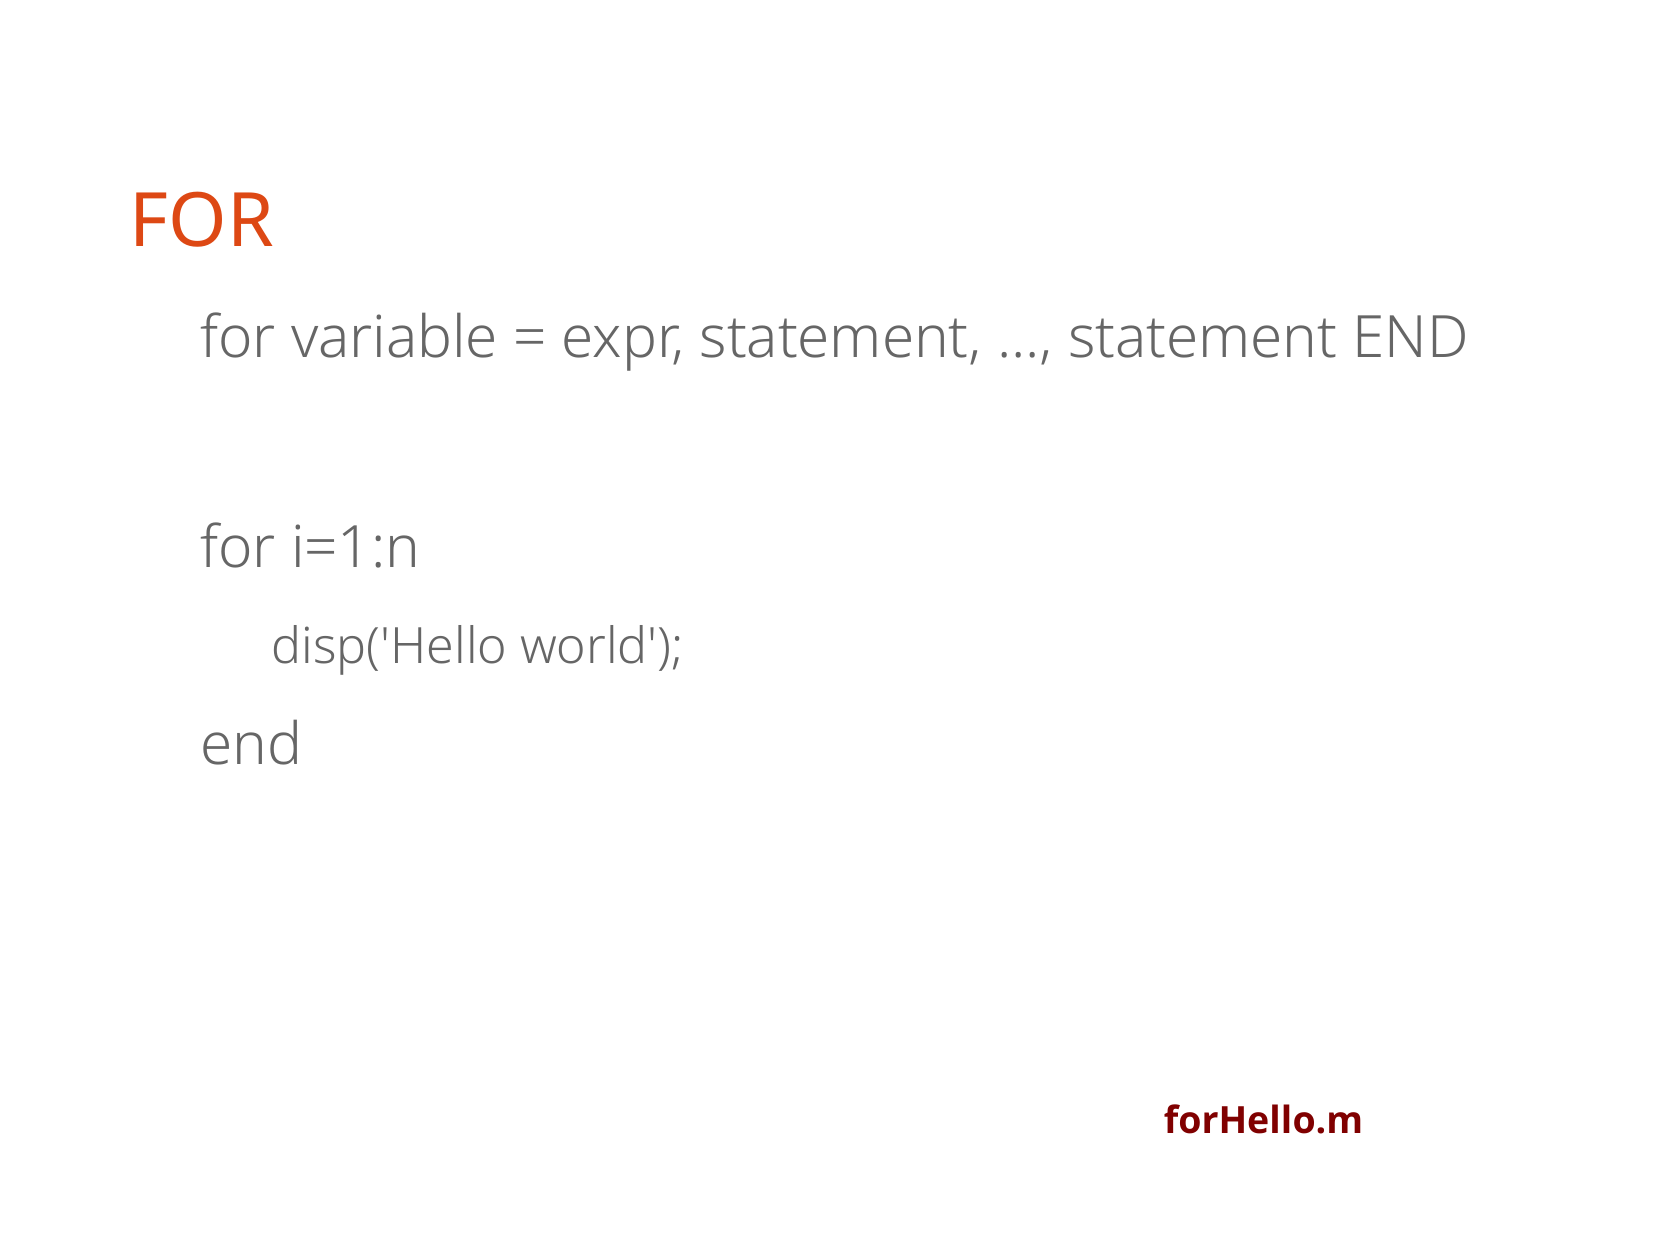

# FOR
for variable = expr, statement, ..., statement END
for i=1:n
disp('Hello world');
end
forHello.m